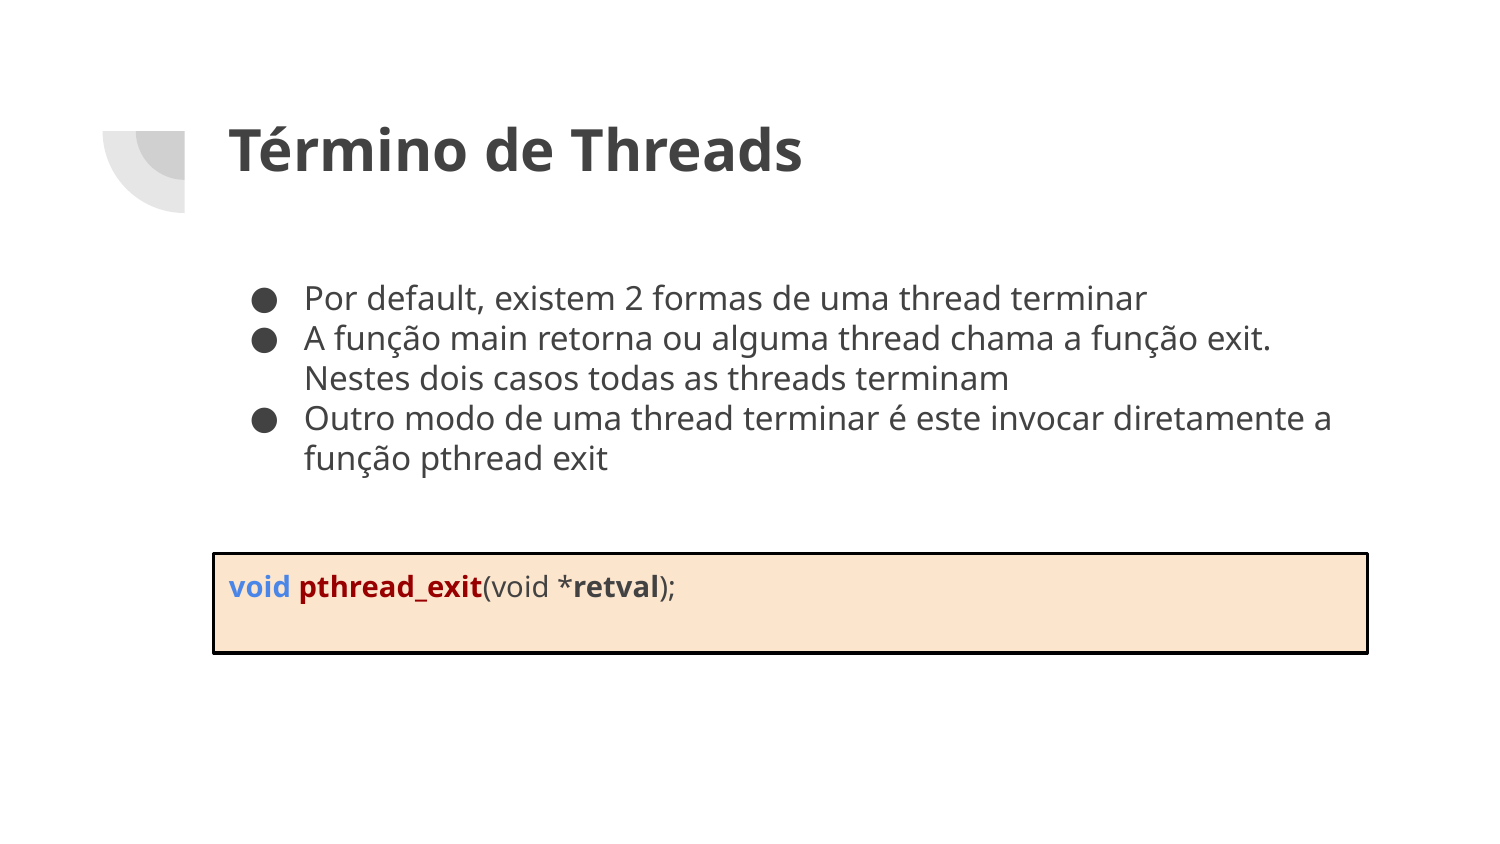

# Término de Threads
Por default, existem 2 formas de uma thread terminar
A função main retorna ou alguma thread chama a função exit. Nestes dois casos todas as threads terminam
Outro modo de uma thread terminar é este invocar diretamente a função pthread exit
void pthread_exit(void *retval);